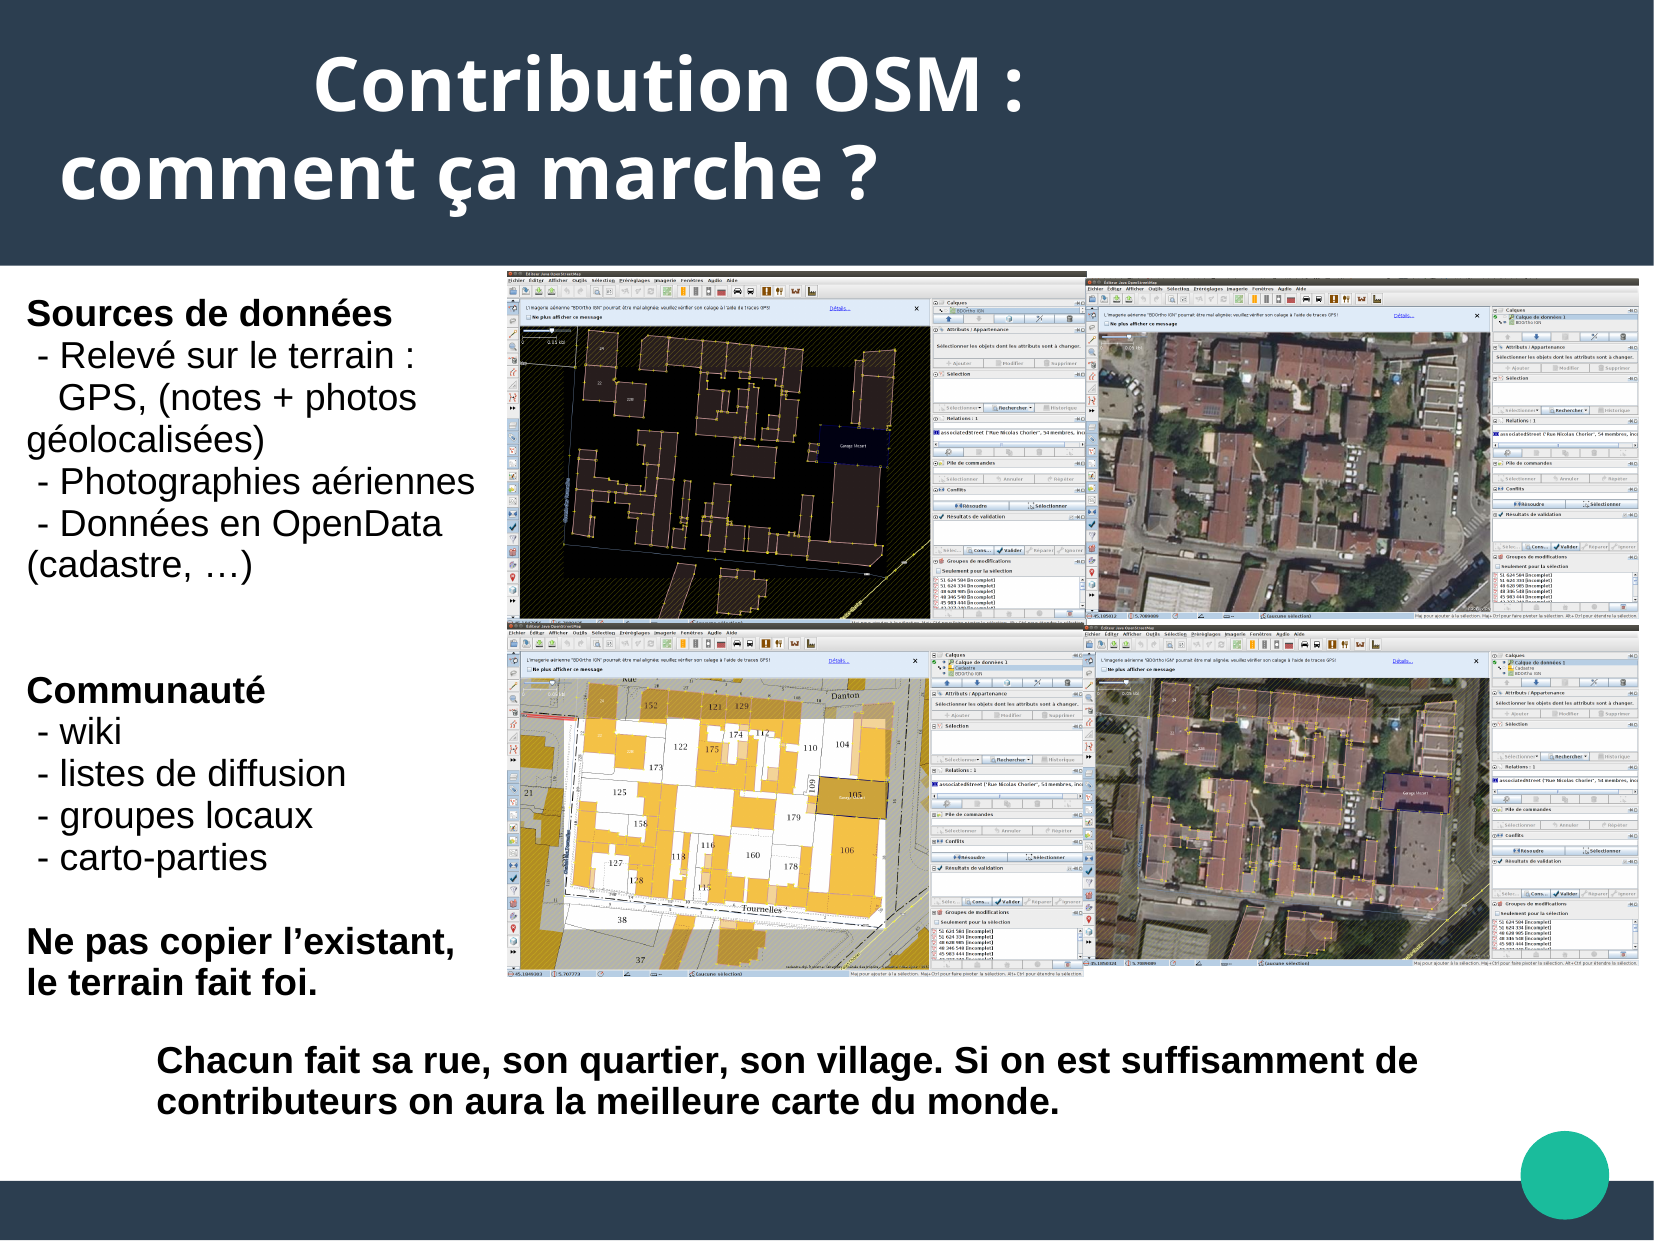

# Contribution OSM : comment ça marche ?
Sources de données
 - Relevé sur le terrain :
 GPS, (notes + photos géolocalisées)
 - Photographies aériennes
 - Données en OpenData (cadastre, …)
Communauté
 - wiki
 - listes de diffusion
 - groupes locaux
 - carto-parties
Ne pas copier l’existant, le terrain fait foi.
Chacun fait sa rue, son quartier, son village. Si on est suffisamment de contributeurs on aura la meilleure carte du monde.